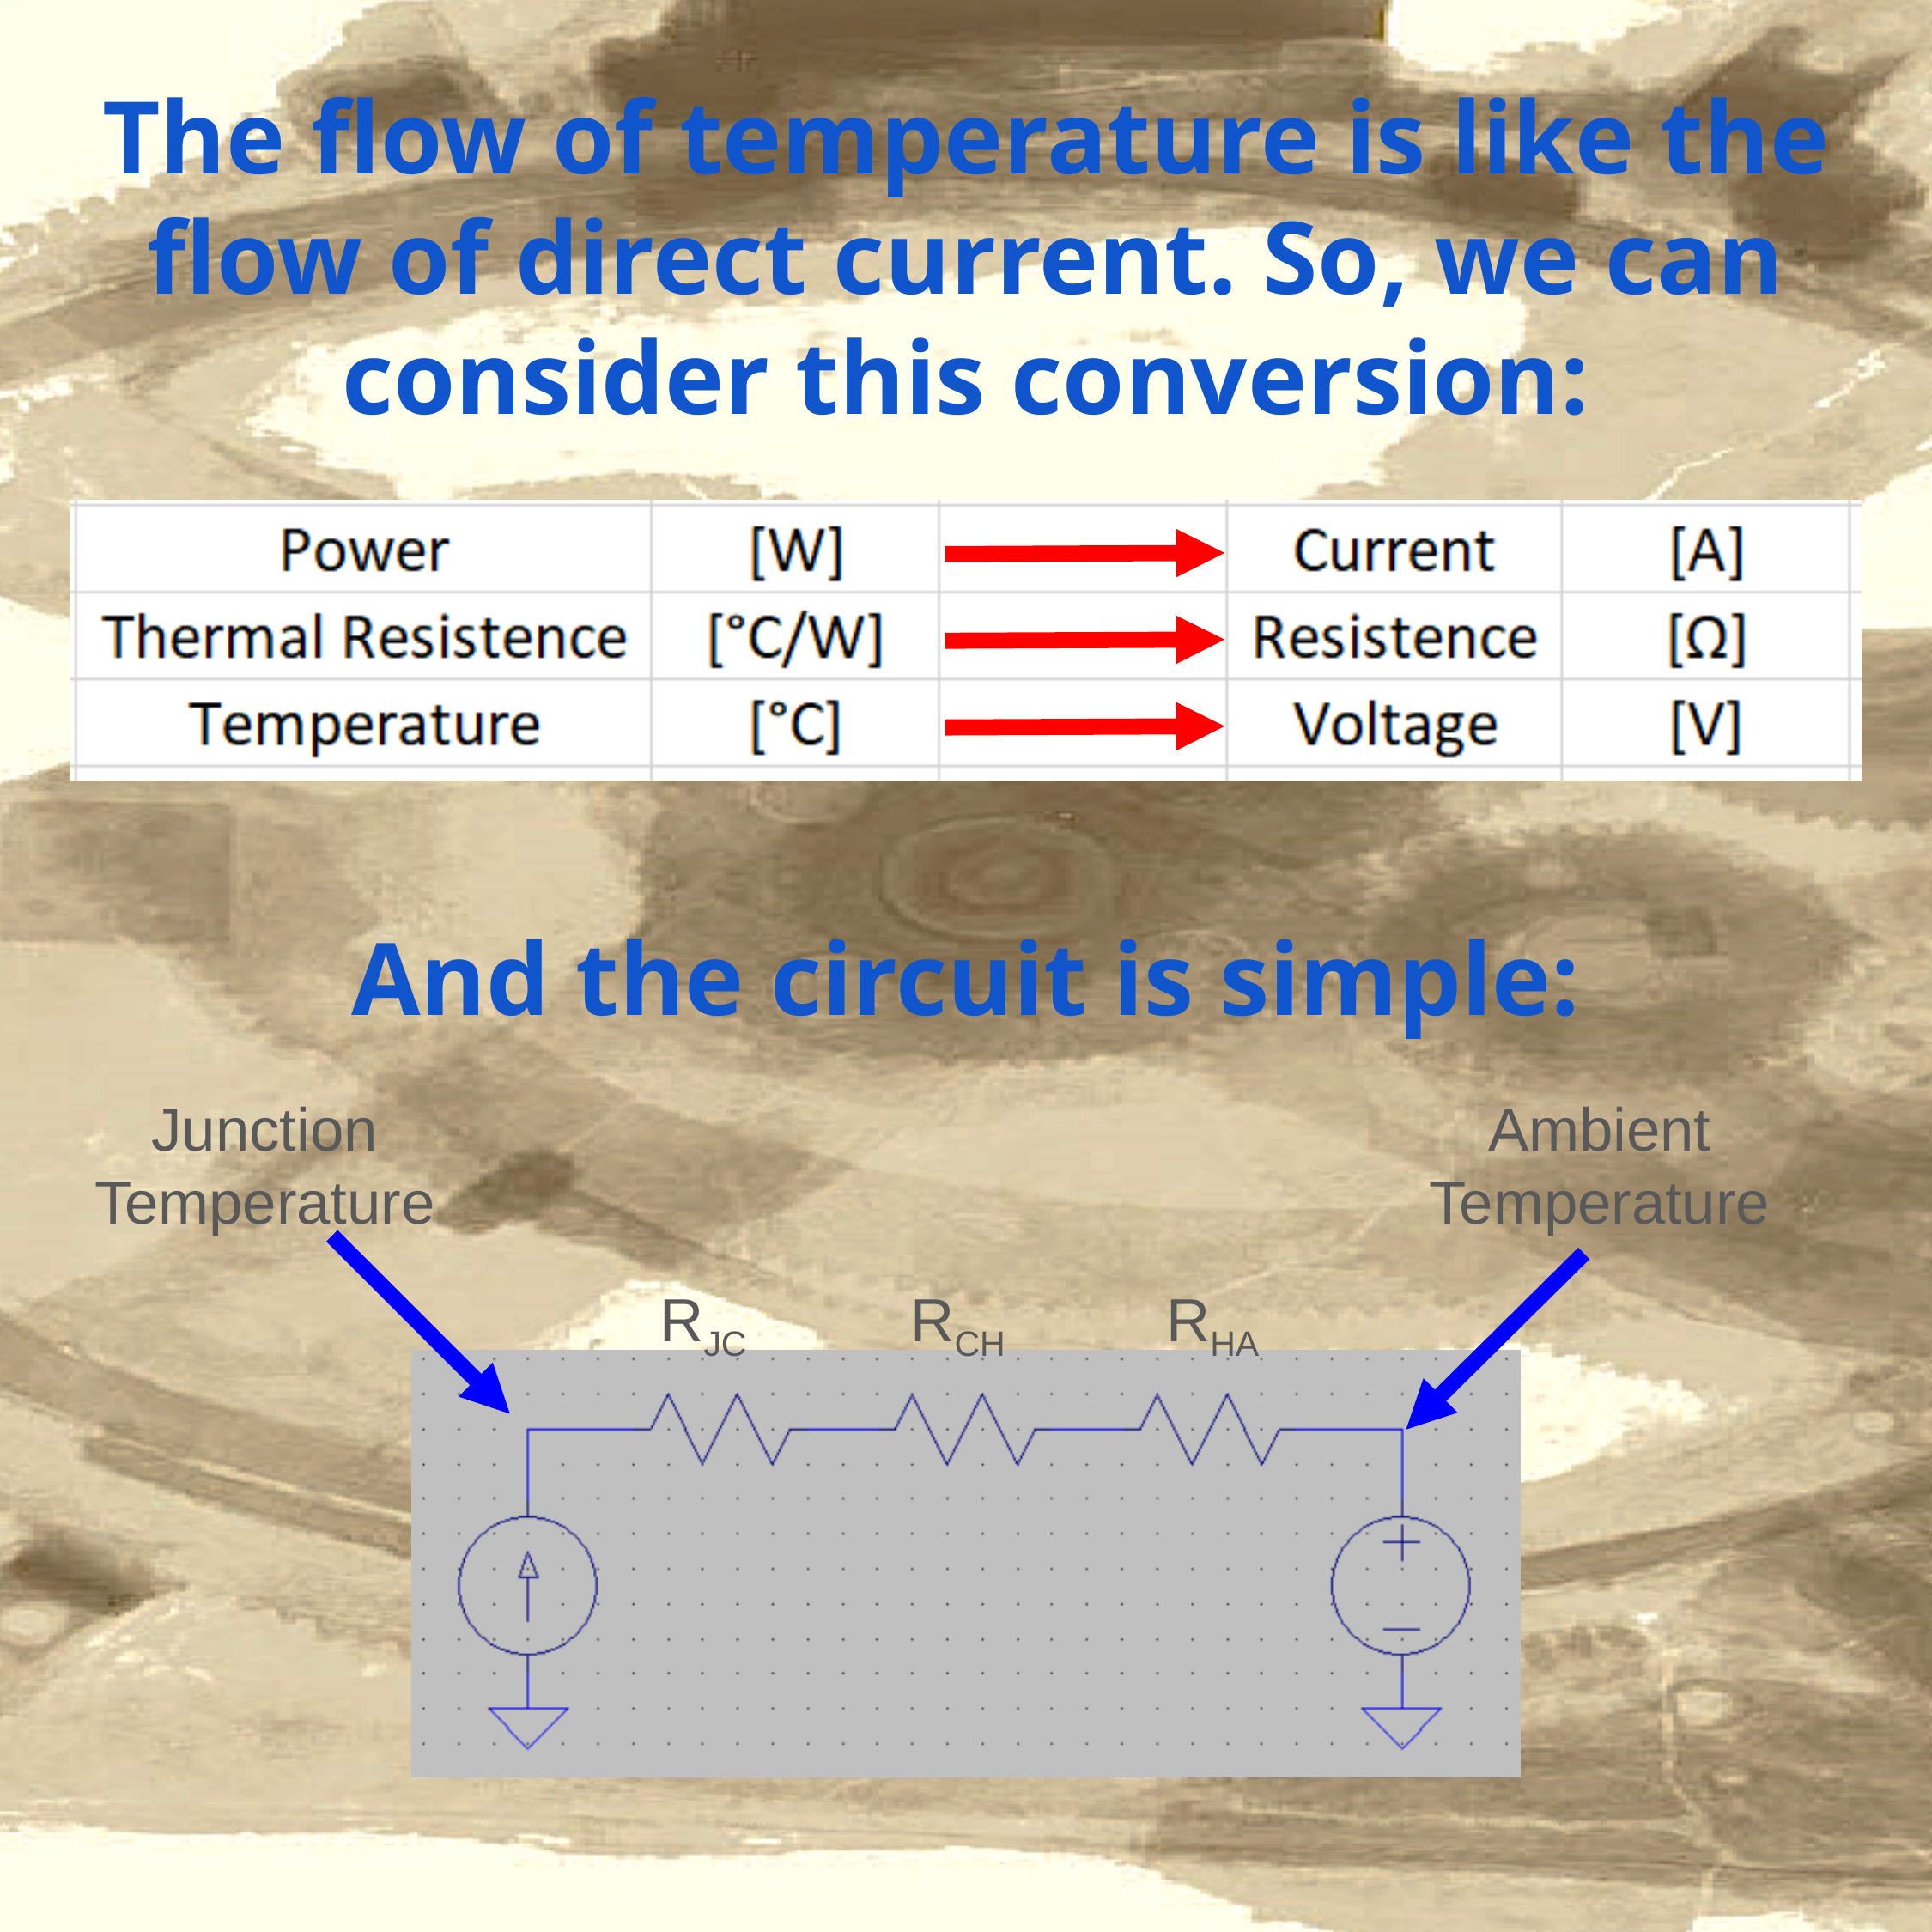

The flow of temperature is like the flow of direct current. So, we can consider this conversion:
And the circuit is simple:
Junction Temperature
Ambient
Temperature
RJC
RCH
RHA